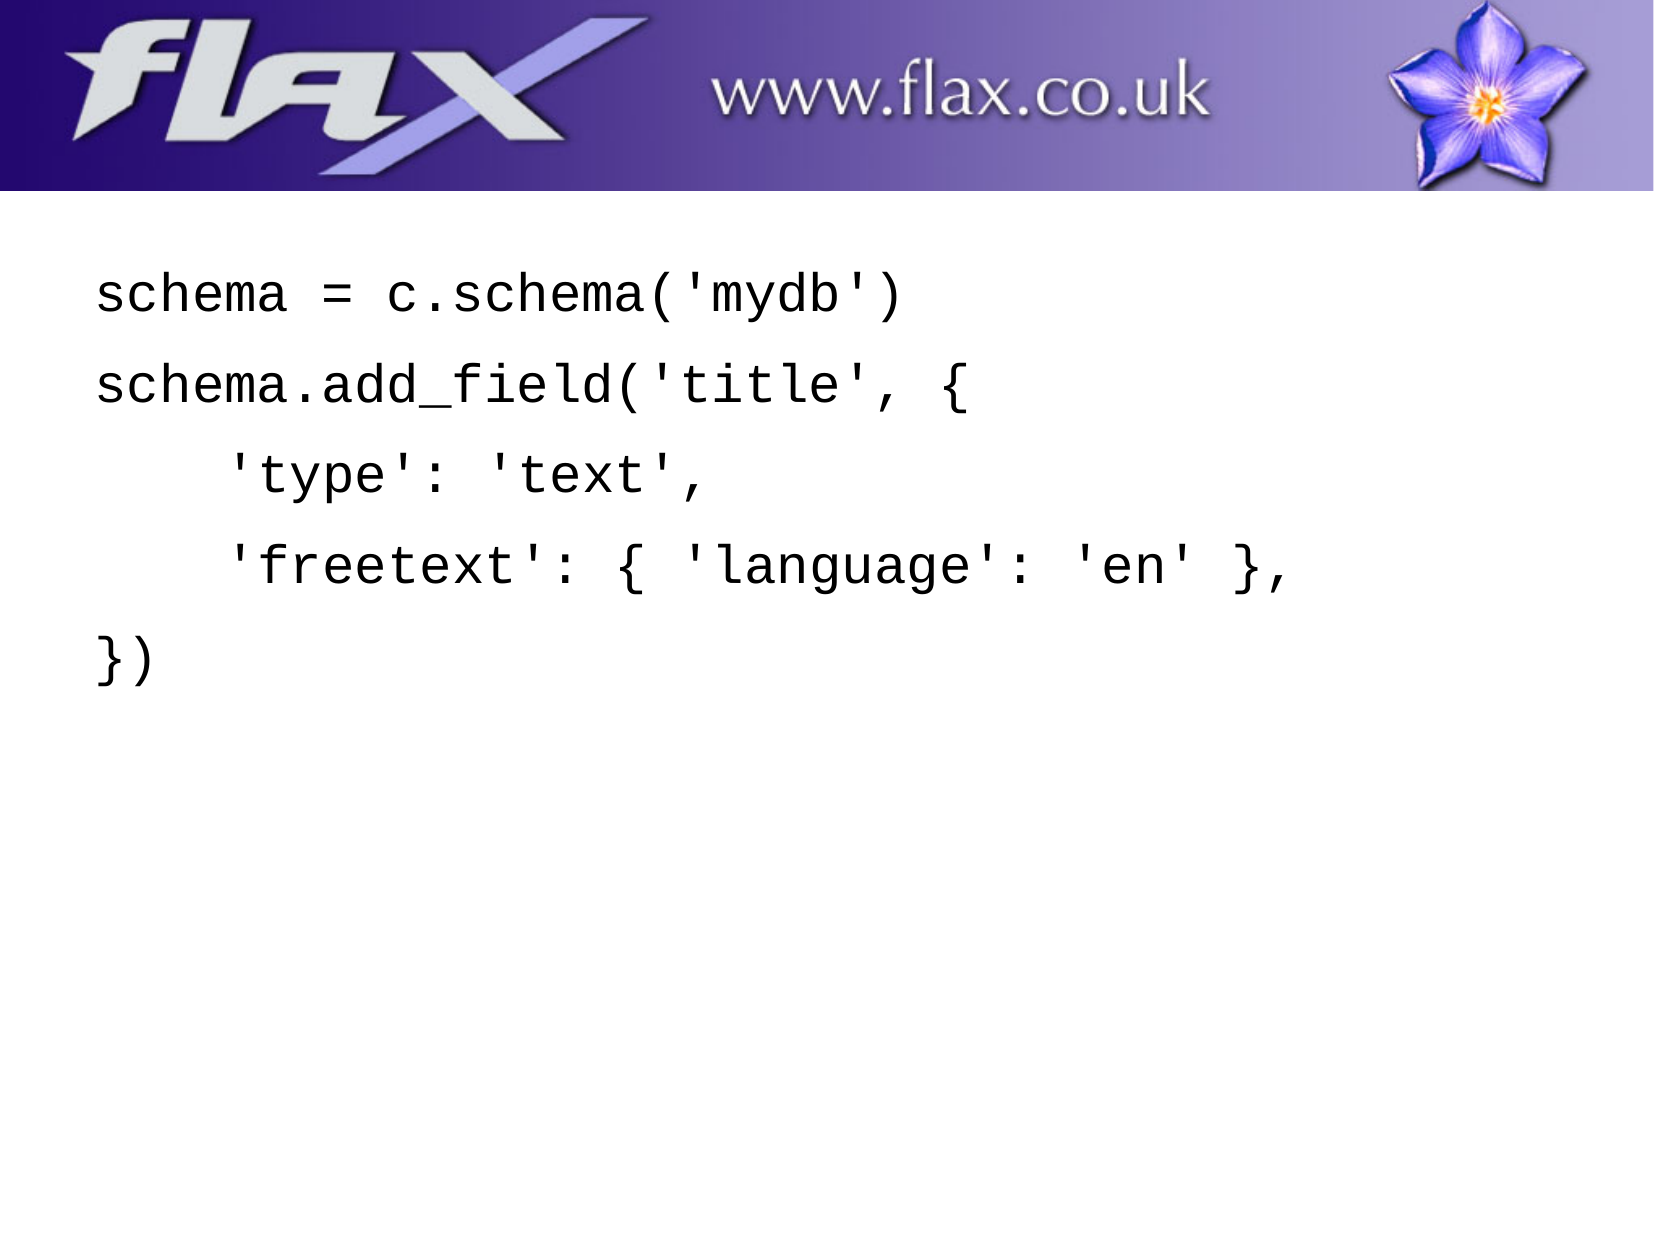

# schema = c.schema('mydb')
schema.add_field('title', {
 'type': 'text',
 'freetext': { 'language': 'en' },
})